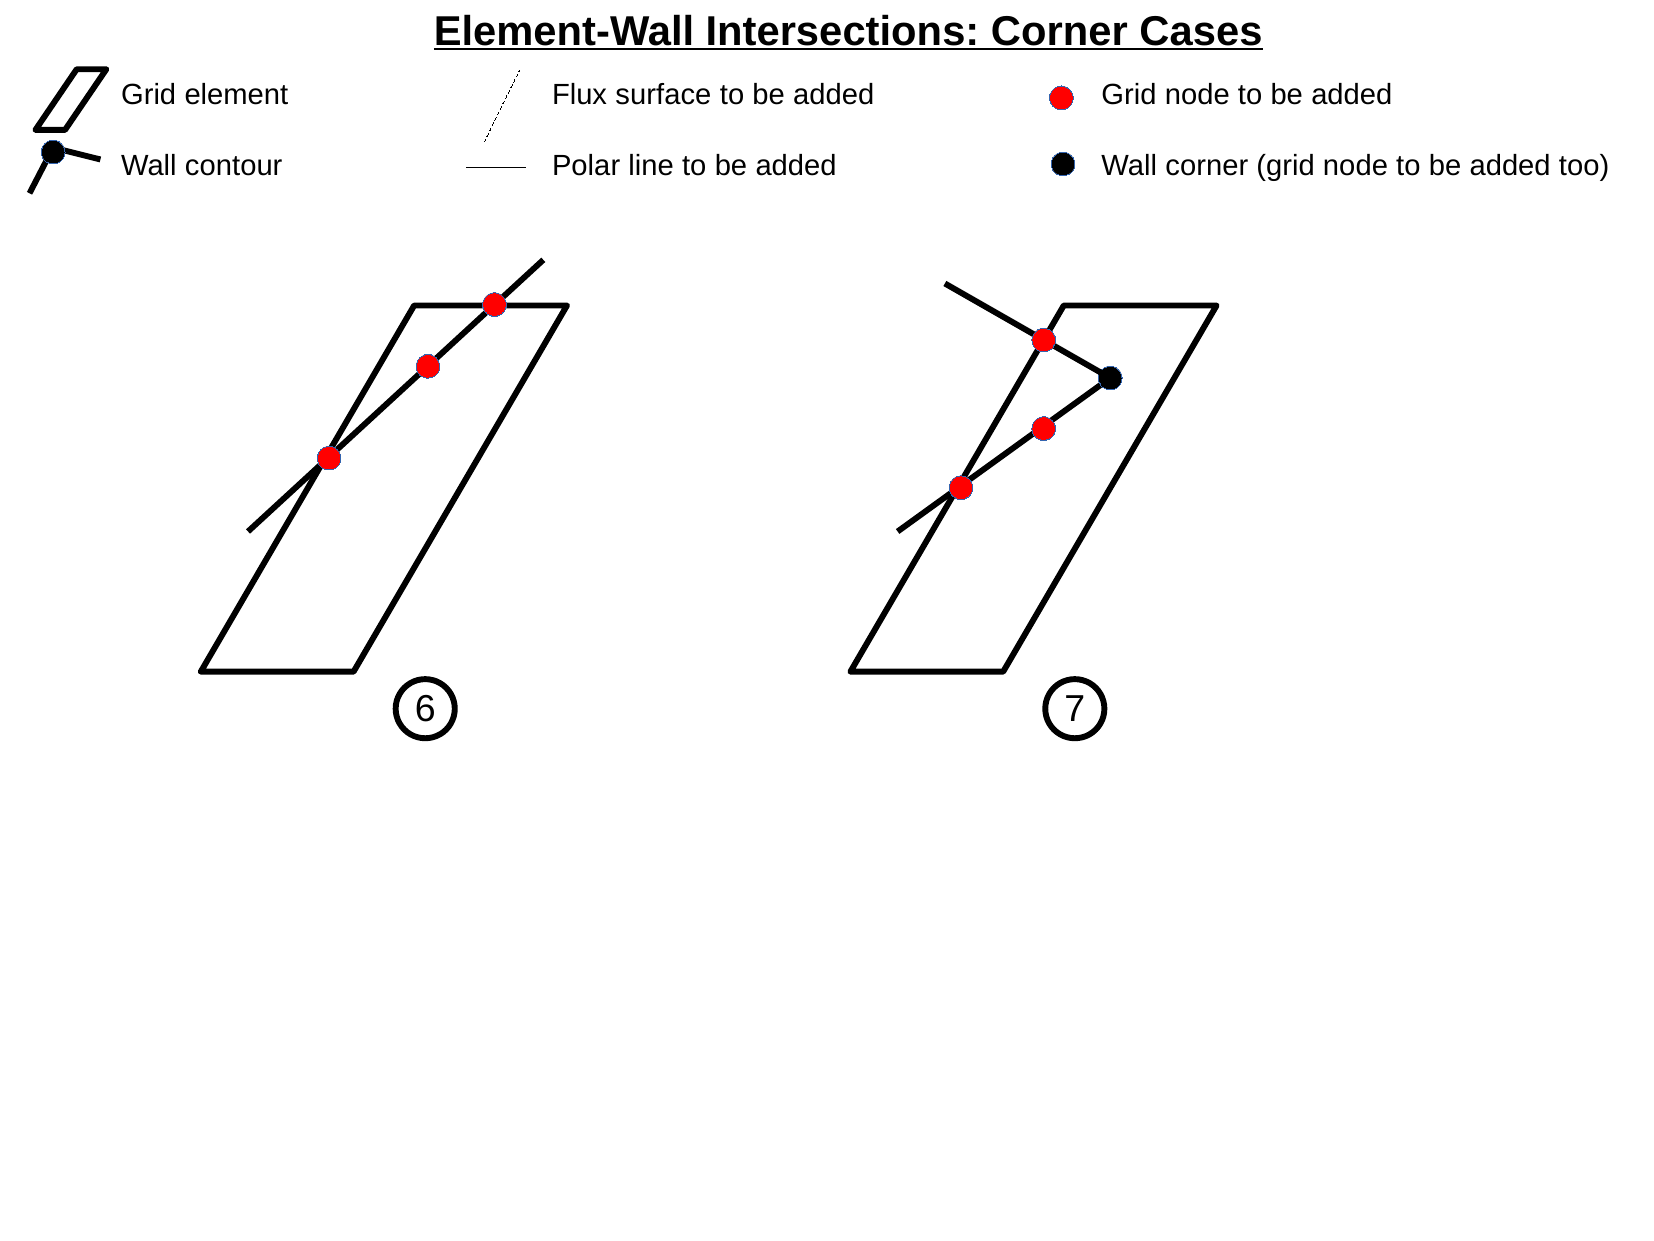

Element-Wall Intersections: Corner Cases
Grid element
Flux surface to be added
Grid node to be added
Wall contour
Polar line to be added
Wall corner (grid node to be added too)
6
7